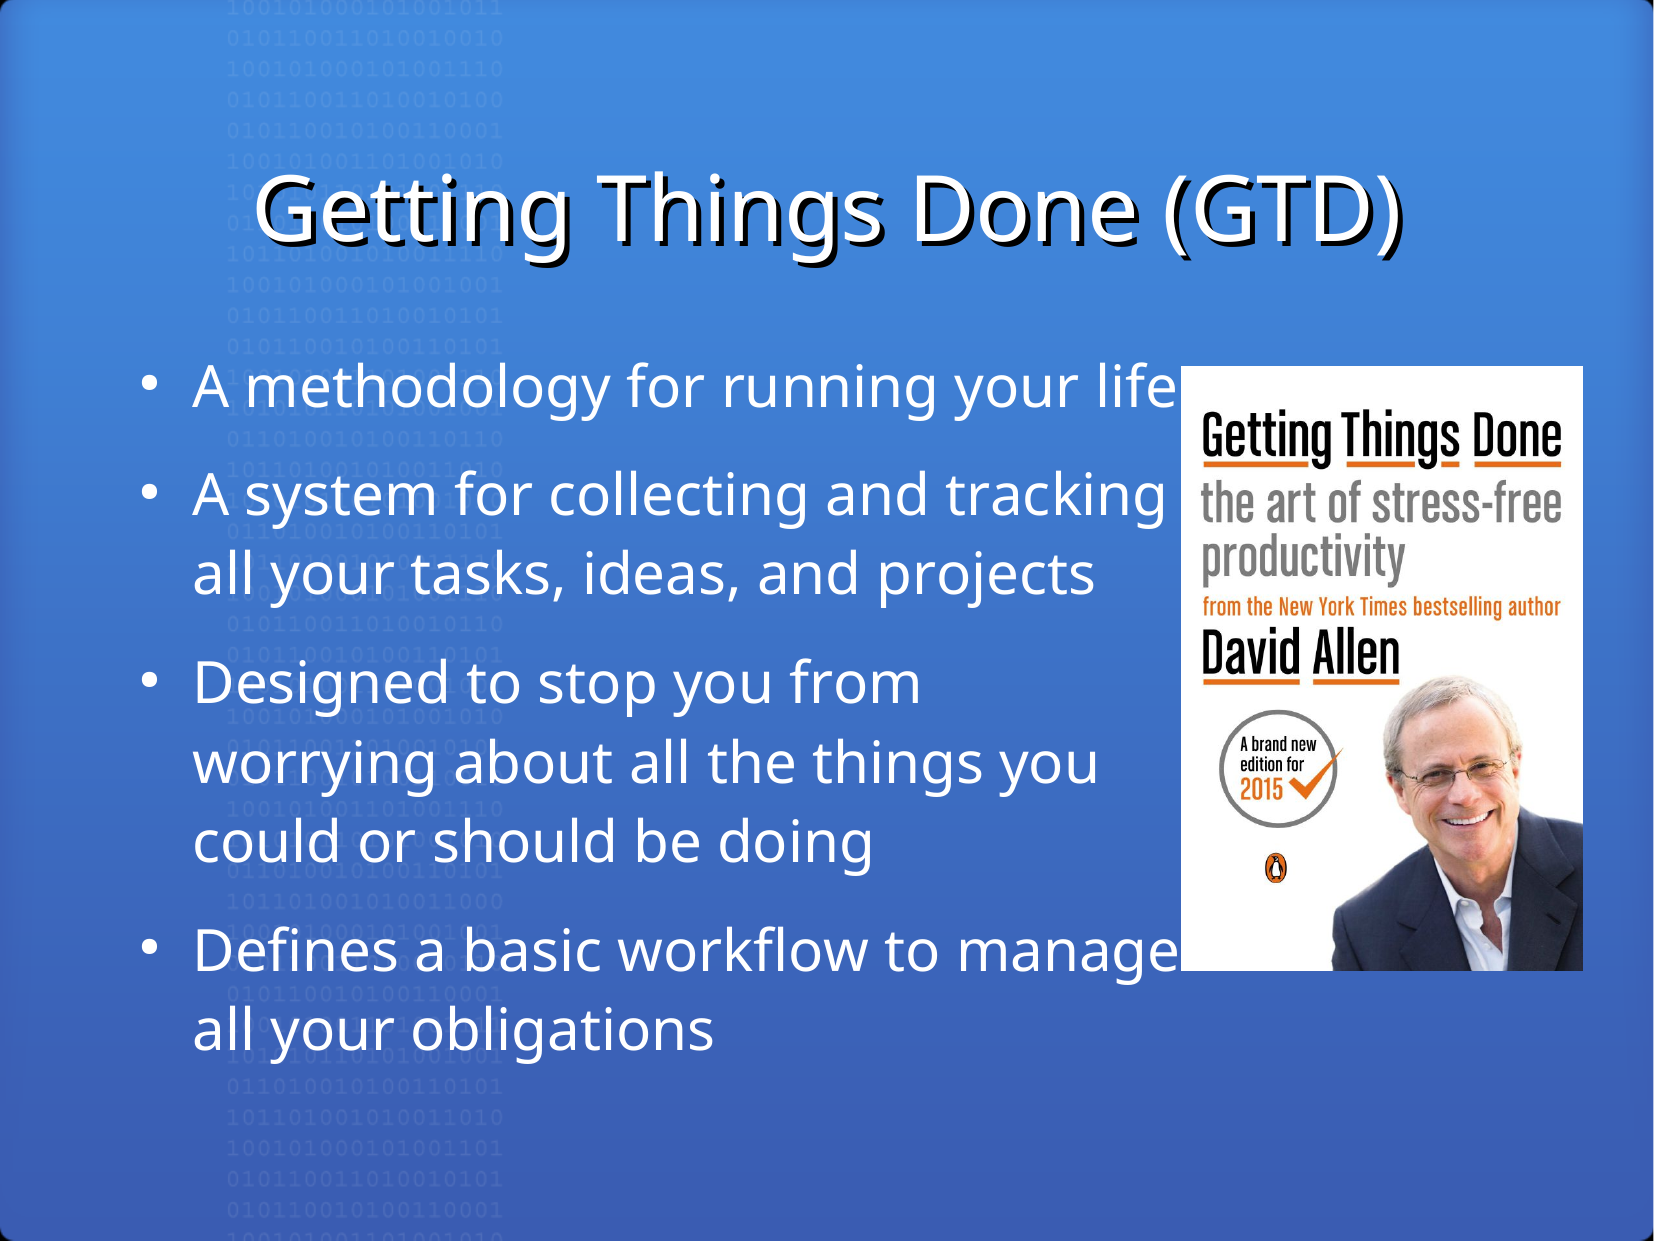

# Getting Things Done (GTD)
A methodology for running your life
A system for collecting and tracking all your tasks, ideas, and projects
Designed to stop you from worrying about all the things you could or should be doing
Defines a basic workflow to manage all your obligations